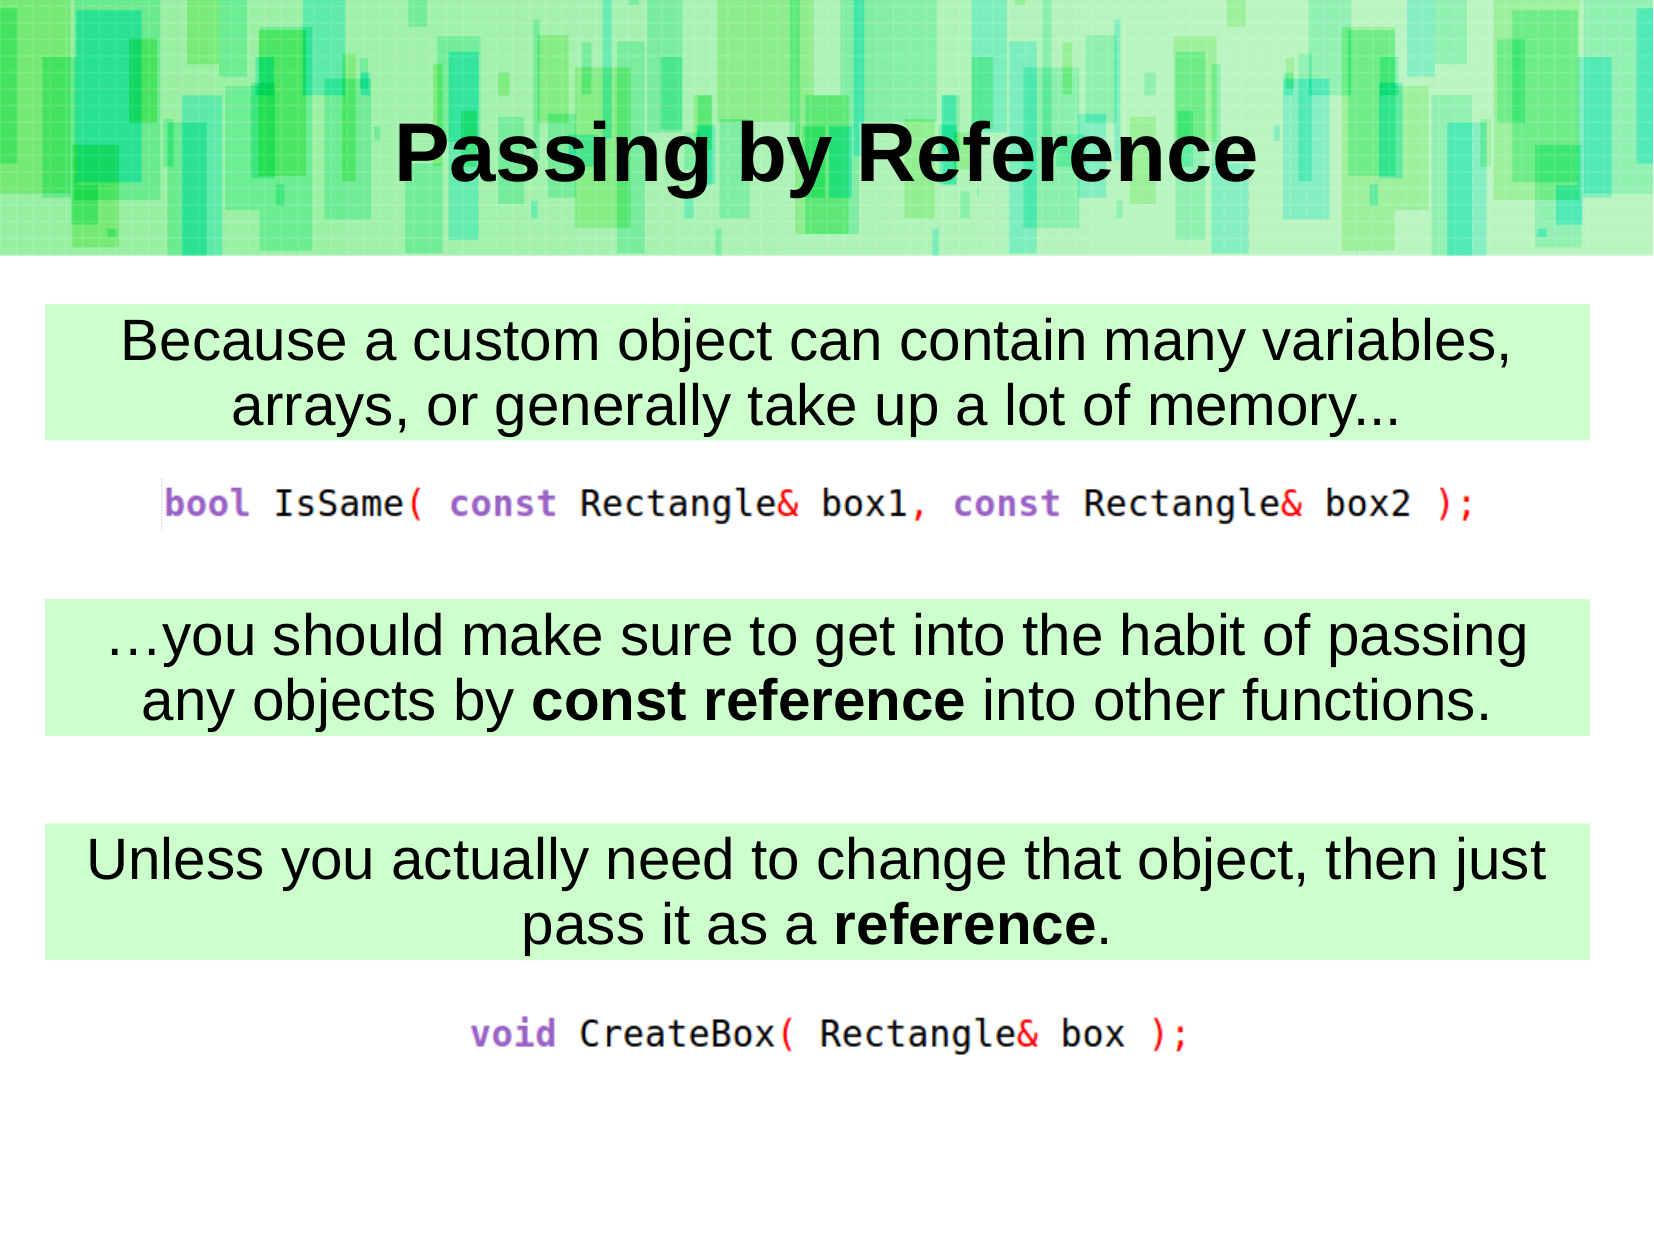

# Passing by Reference
Because a custom object can contain many variables, arrays, or generally take up a lot of memory...
…you should make sure to get into the habit of passing any objects by const reference into other functions.
Unless you actually need to change that object, then just pass it as a reference.